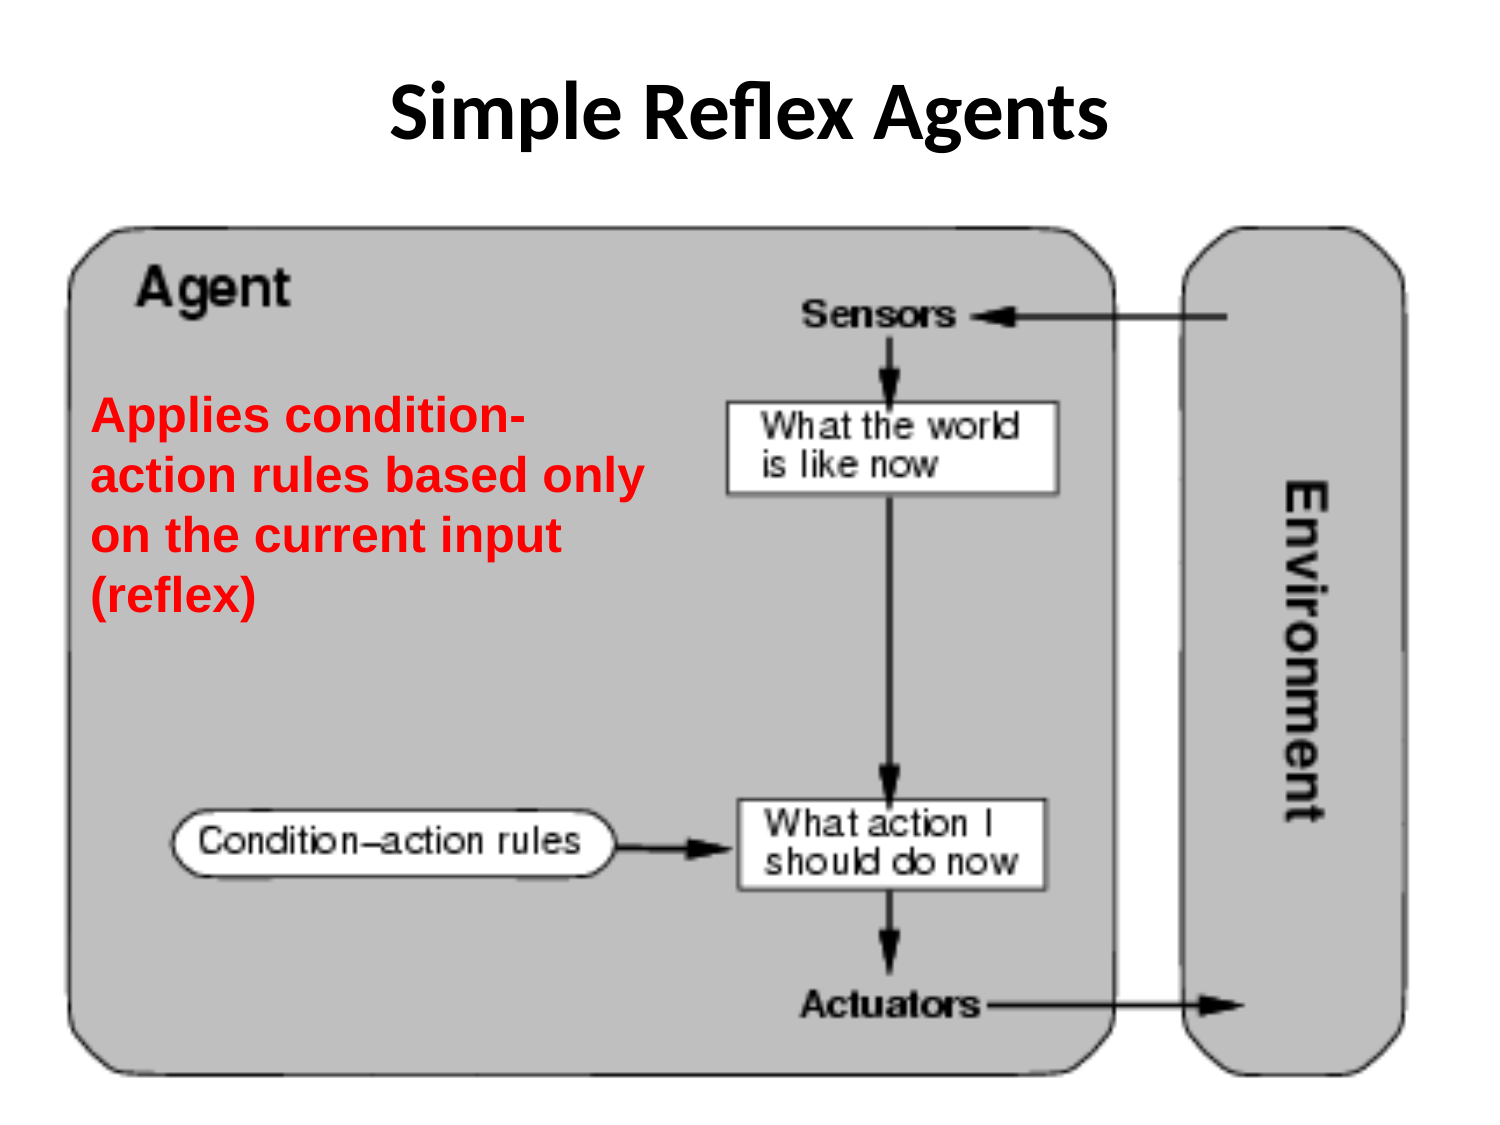

# Simple Reflex Agents
Applies condition-action rules based only on the current input (reflex)